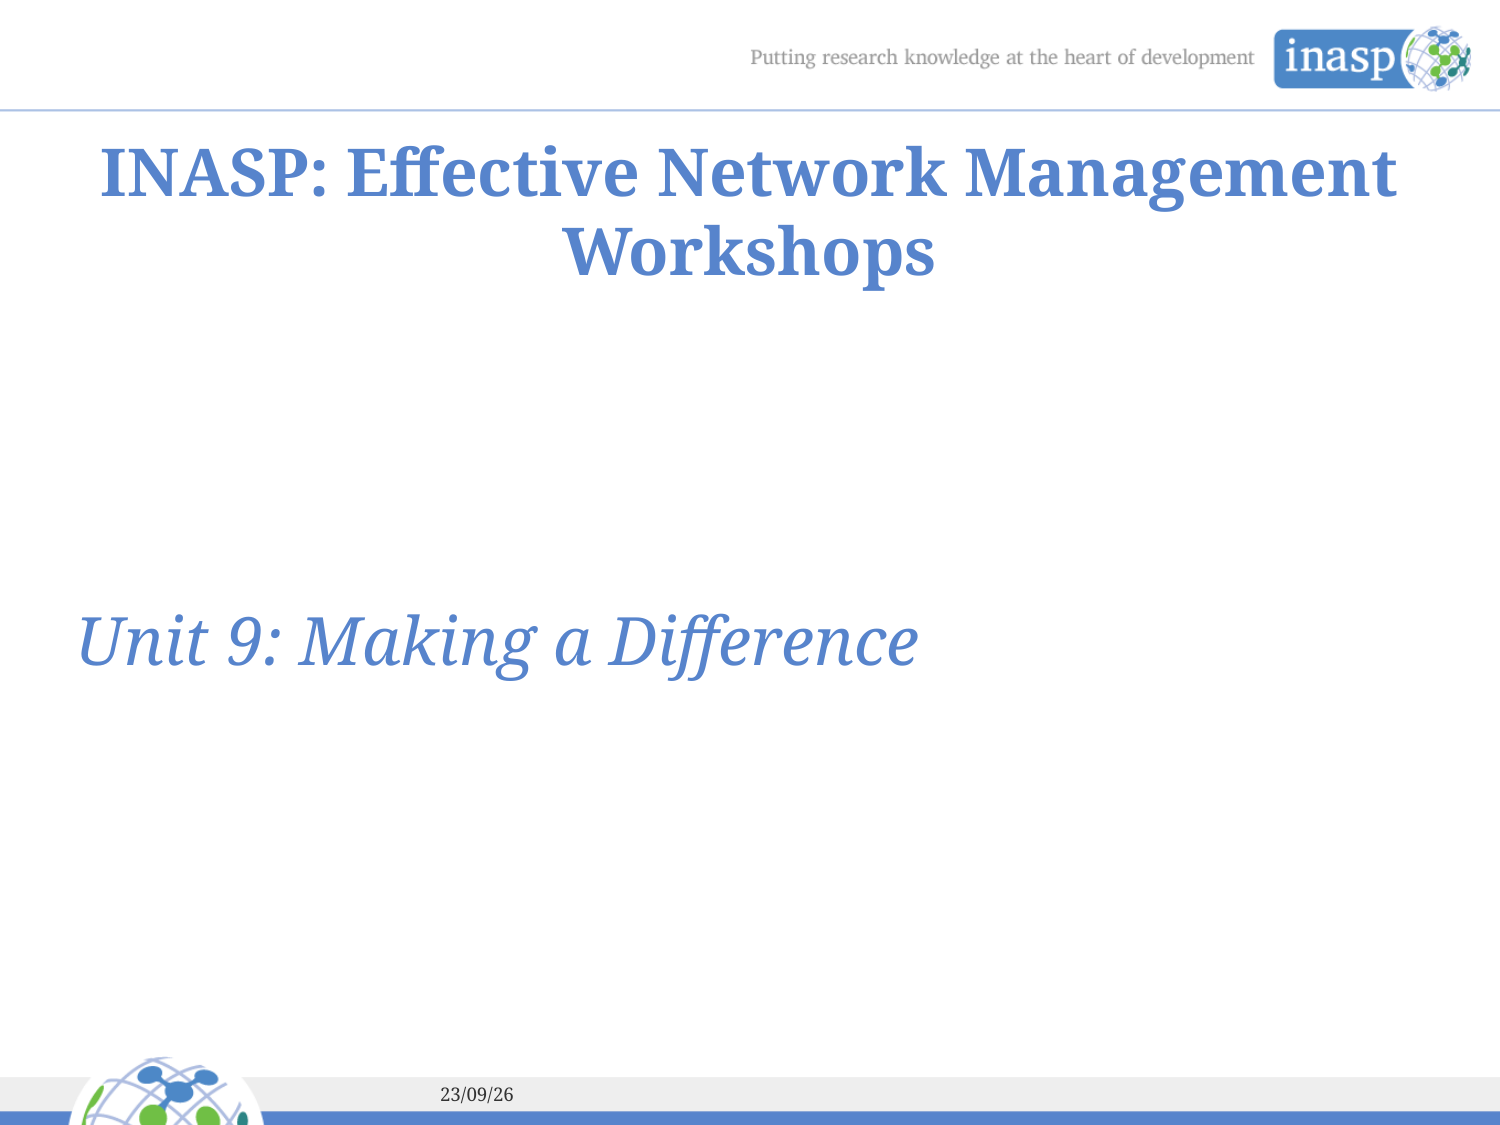

# INASP: Effective Network Management Workshops
Unit 9: Making a Difference